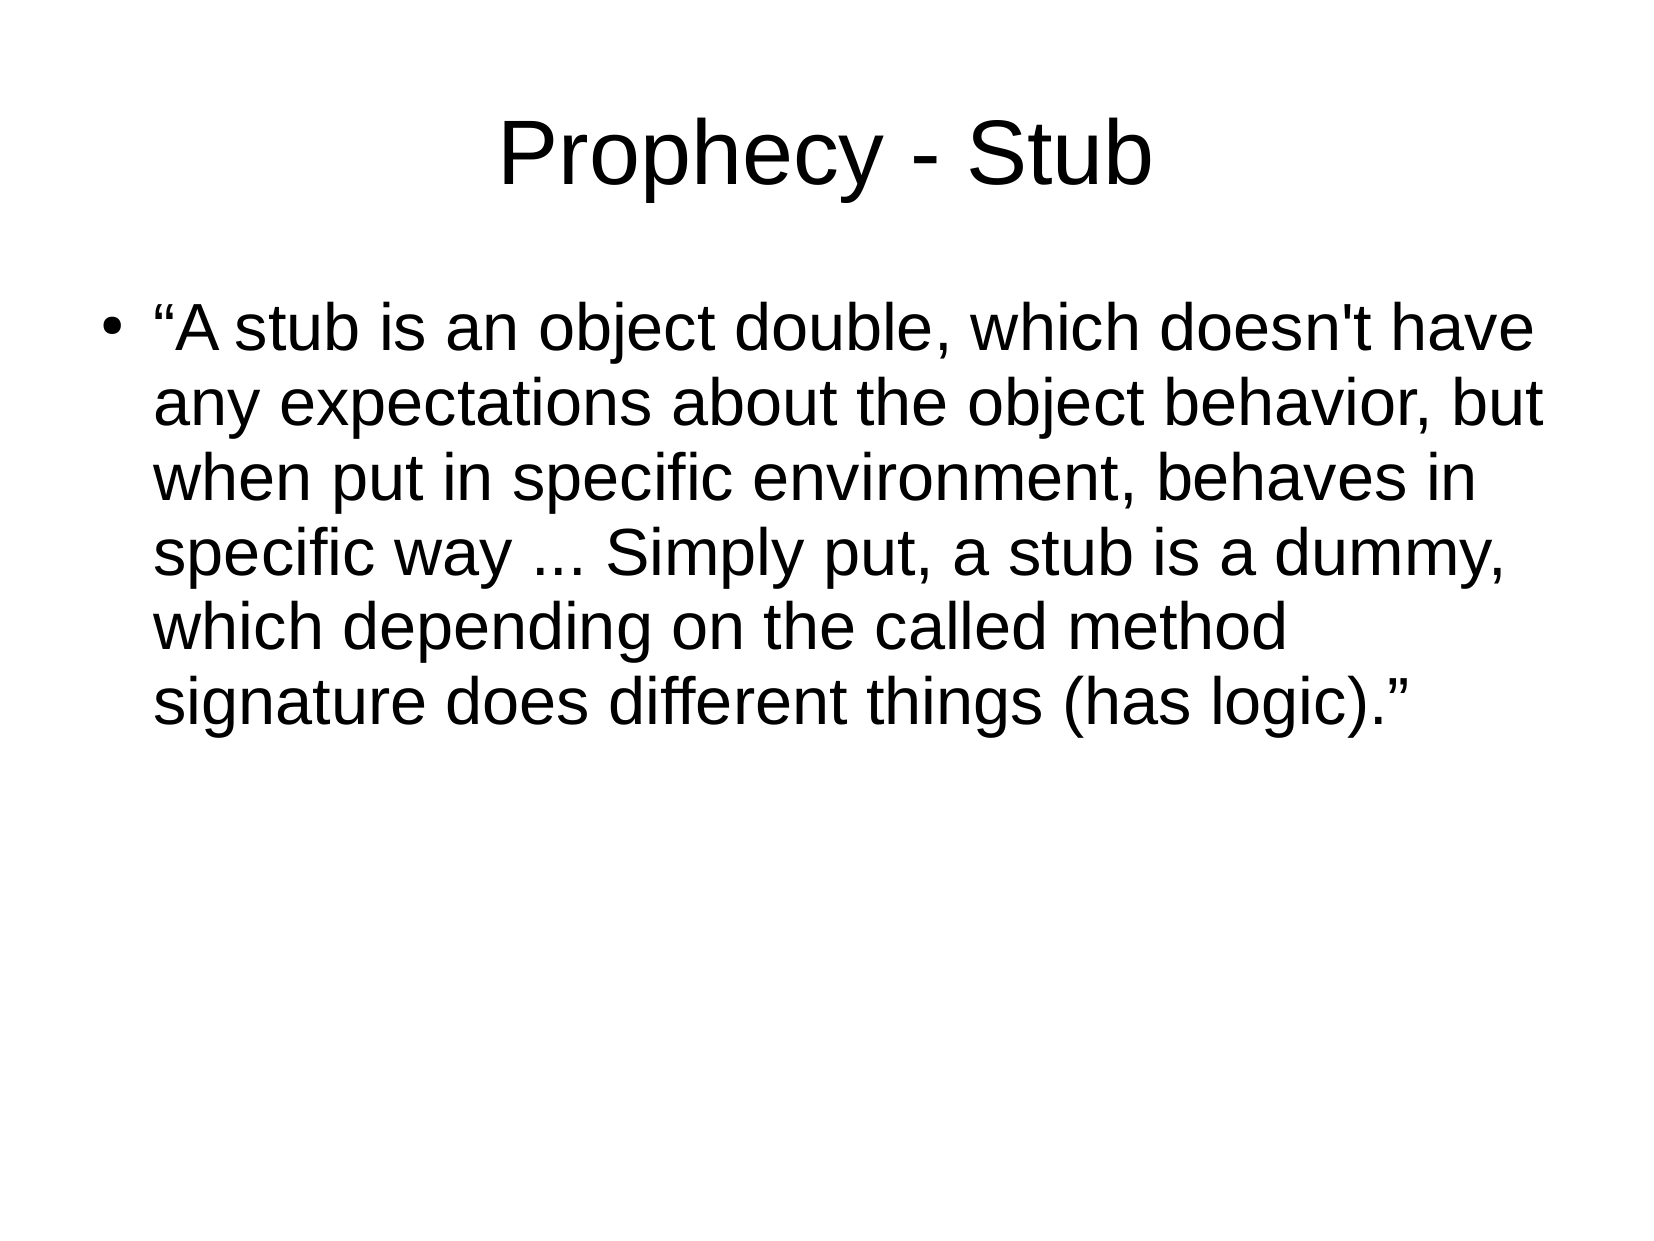

# Prophecy - Stub
“A stub is an object double, which doesn't have any expectations about the object behavior, but when put in specific environment, behaves in specific way ... Simply put, a stub is a dummy, which depending on the called method signature does different things (has logic).”